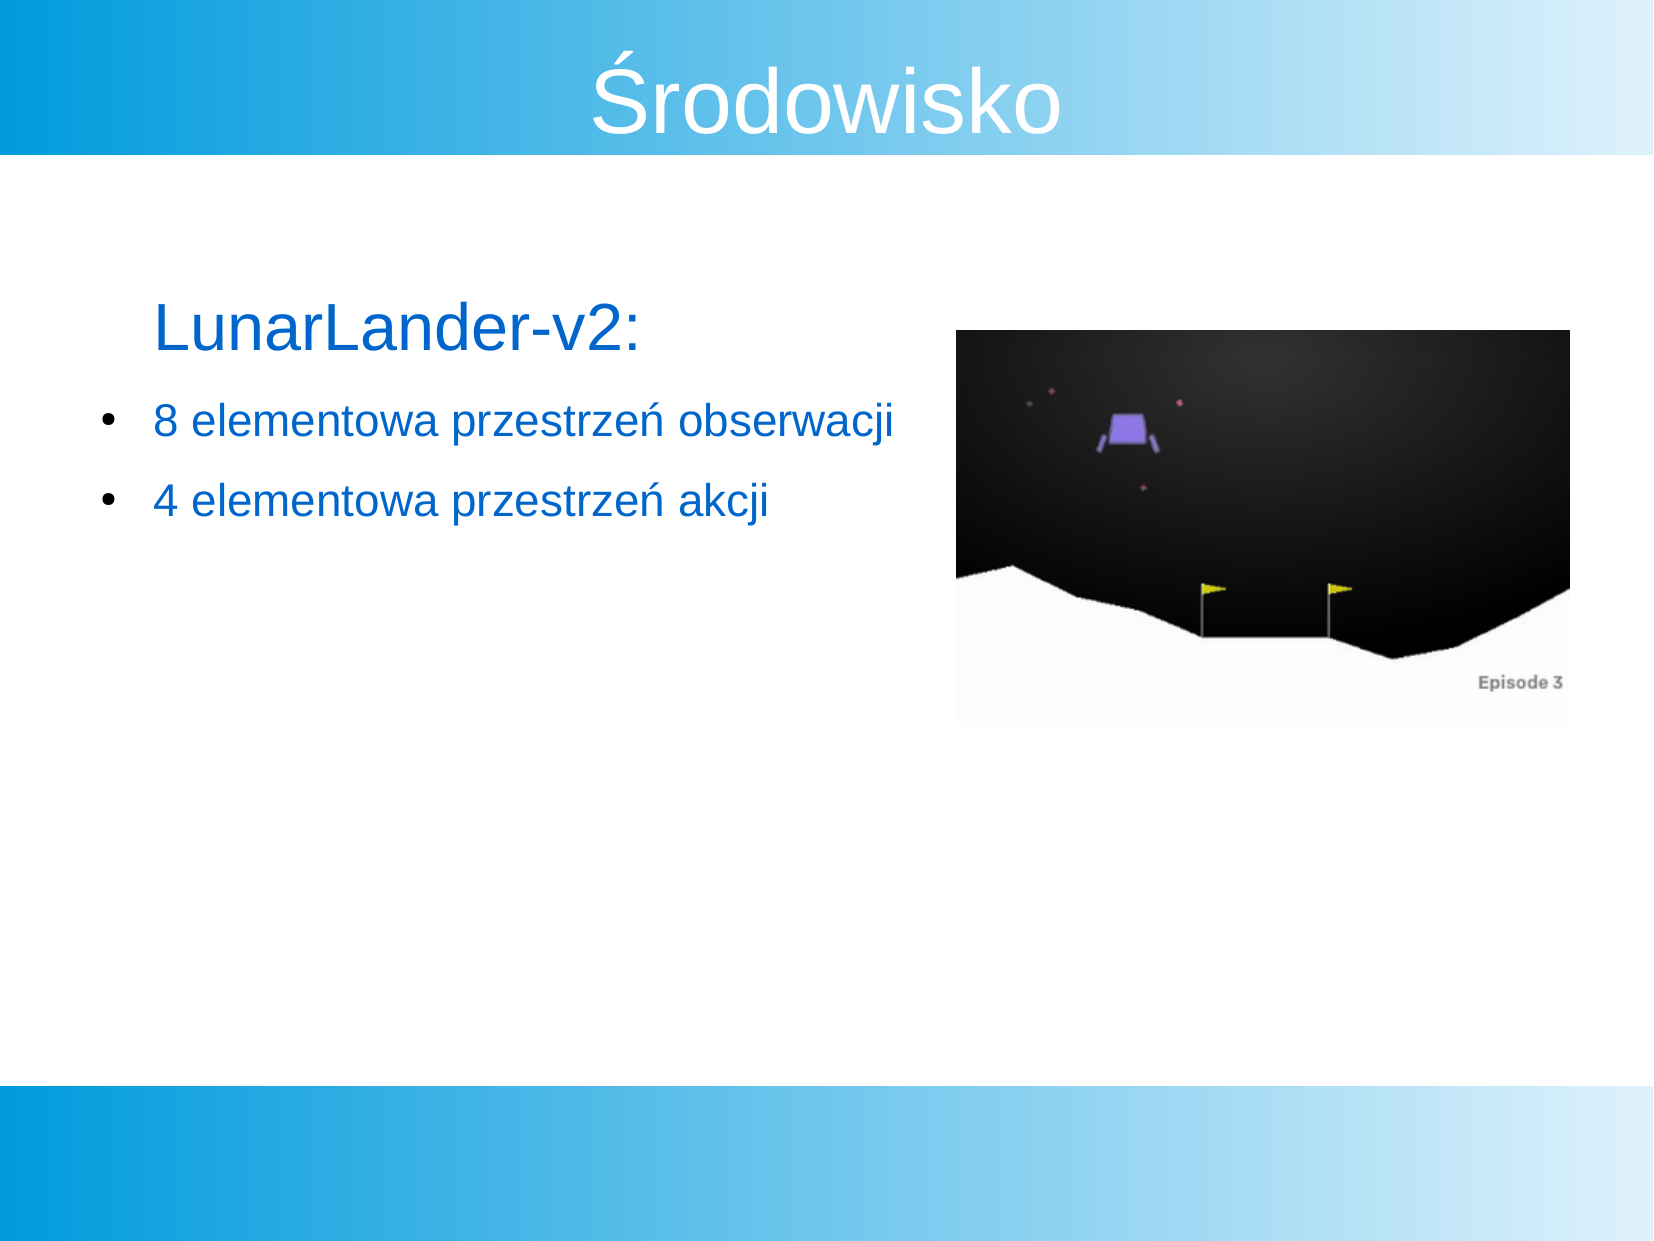

# Środowisko
LunarLander-v2:
8 elementowa przestrzeń obserwacji
4 elementowa przestrzeń akcji